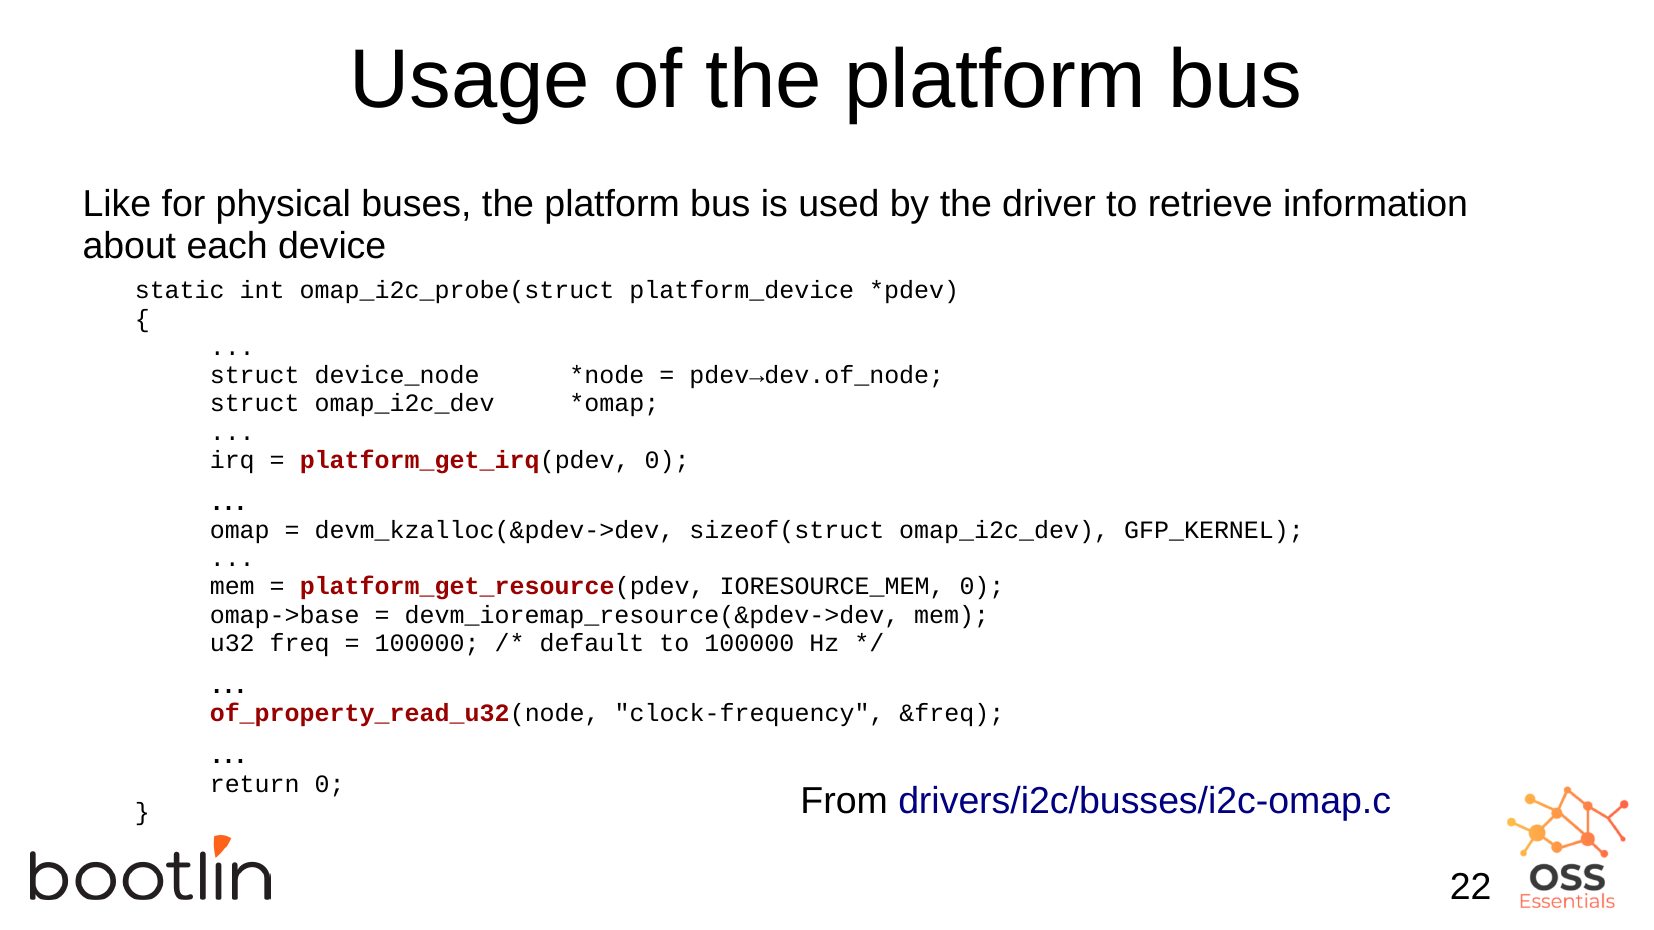

# Usage of the platform bus
Like for physical buses, the platform bus is used by the driver to retrieve information about each device
static int omap_i2c_probe(struct platform_device *pdev)
{
	...
	struct device_node *node = pdev→dev.of_node;
	struct omap_i2c_dev *omap;
	...
	irq = platform_get_irq(pdev, 0);
	…
	omap = devm_kzalloc(&pdev->dev, sizeof(struct omap_i2c_dev), GFP_KERNEL);
	...
	mem = platform_get_resource(pdev, IORESOURCE_MEM, 0);
	omap->base = devm_ioremap_resource(&pdev->dev, mem);
	u32 freq = 100000; /* default to 100000 Hz */
	…
	of_property_read_u32(node, "clock-frequency", &freq);
	…
	return 0;
}
From drivers/i2c/busses/i2c-omap.c